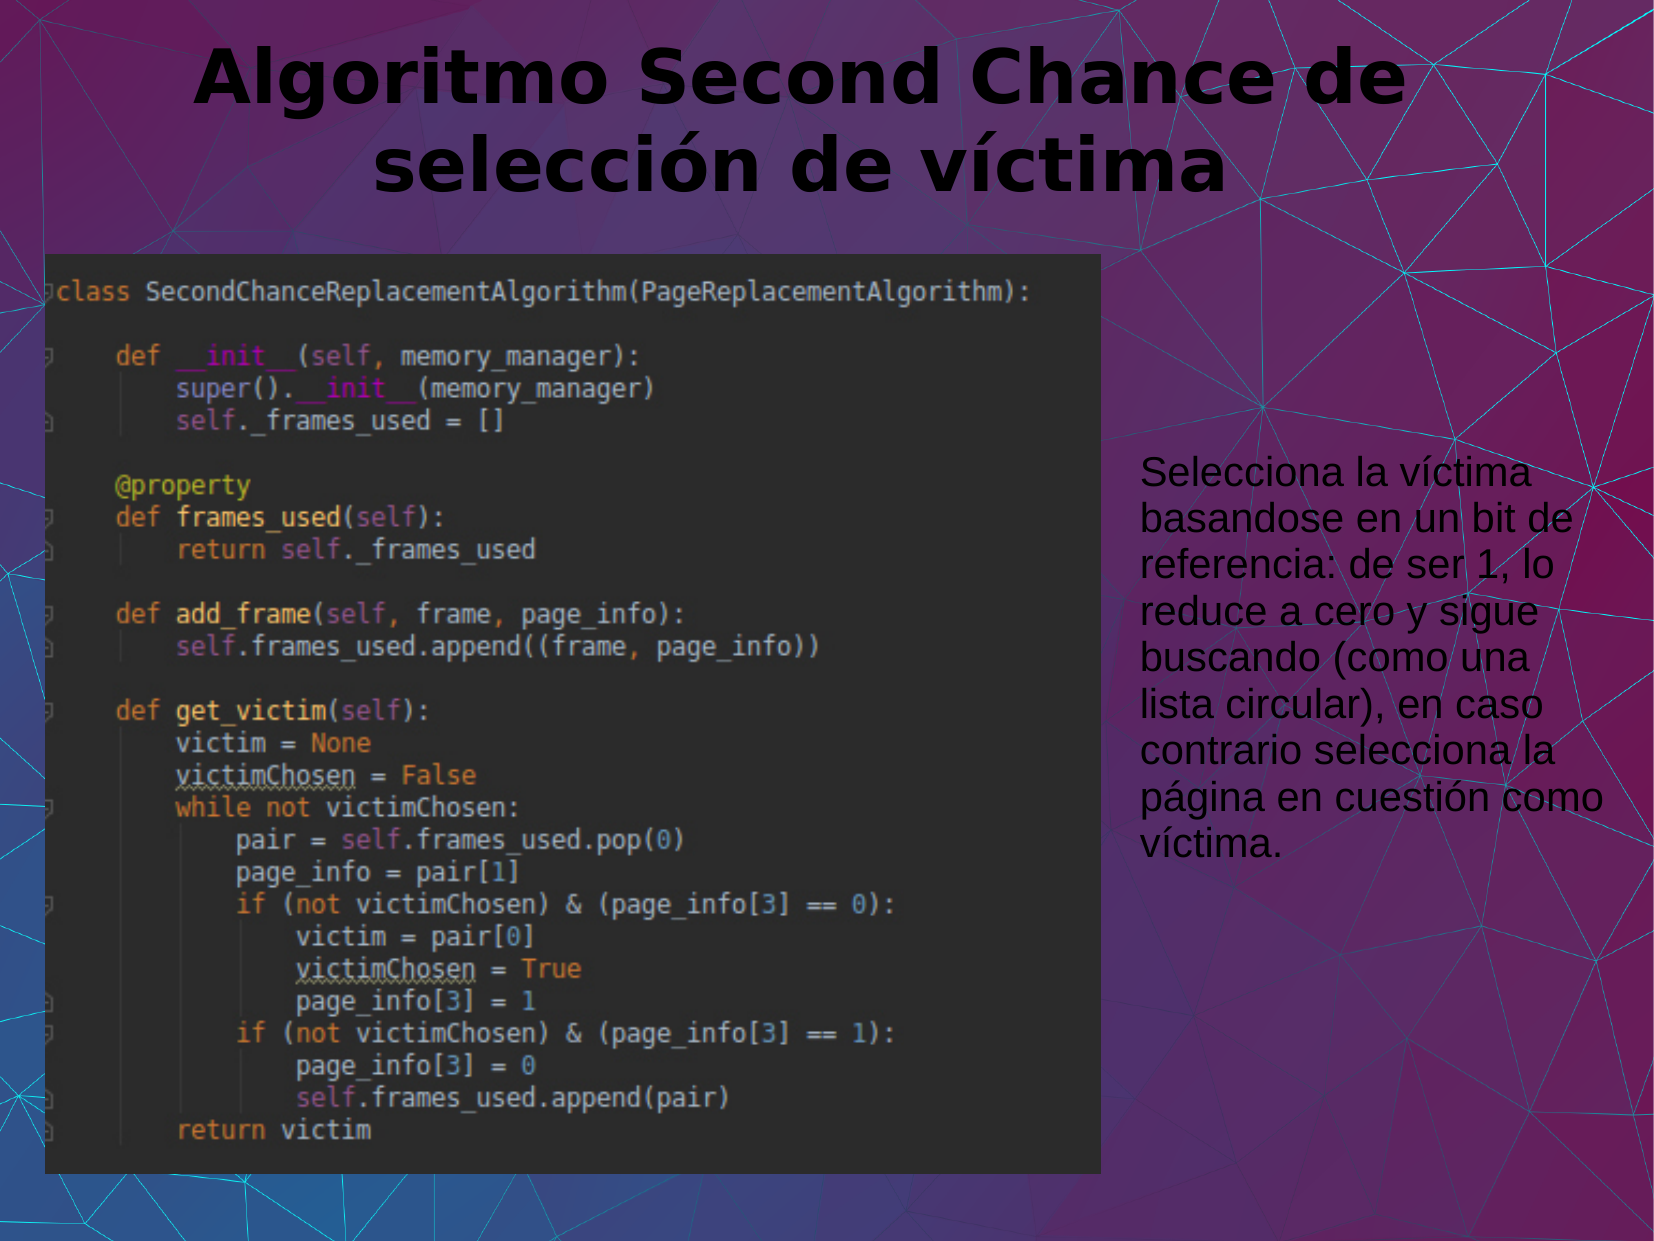

# Algoritmo Second Chance de selección de víctima
Selecciona la víctima basandose en un bit de referencia: de ser 1, lo reduce a cero y sigue buscando (como una lista circular), en caso contrario selecciona la página en cuestión como víctima.